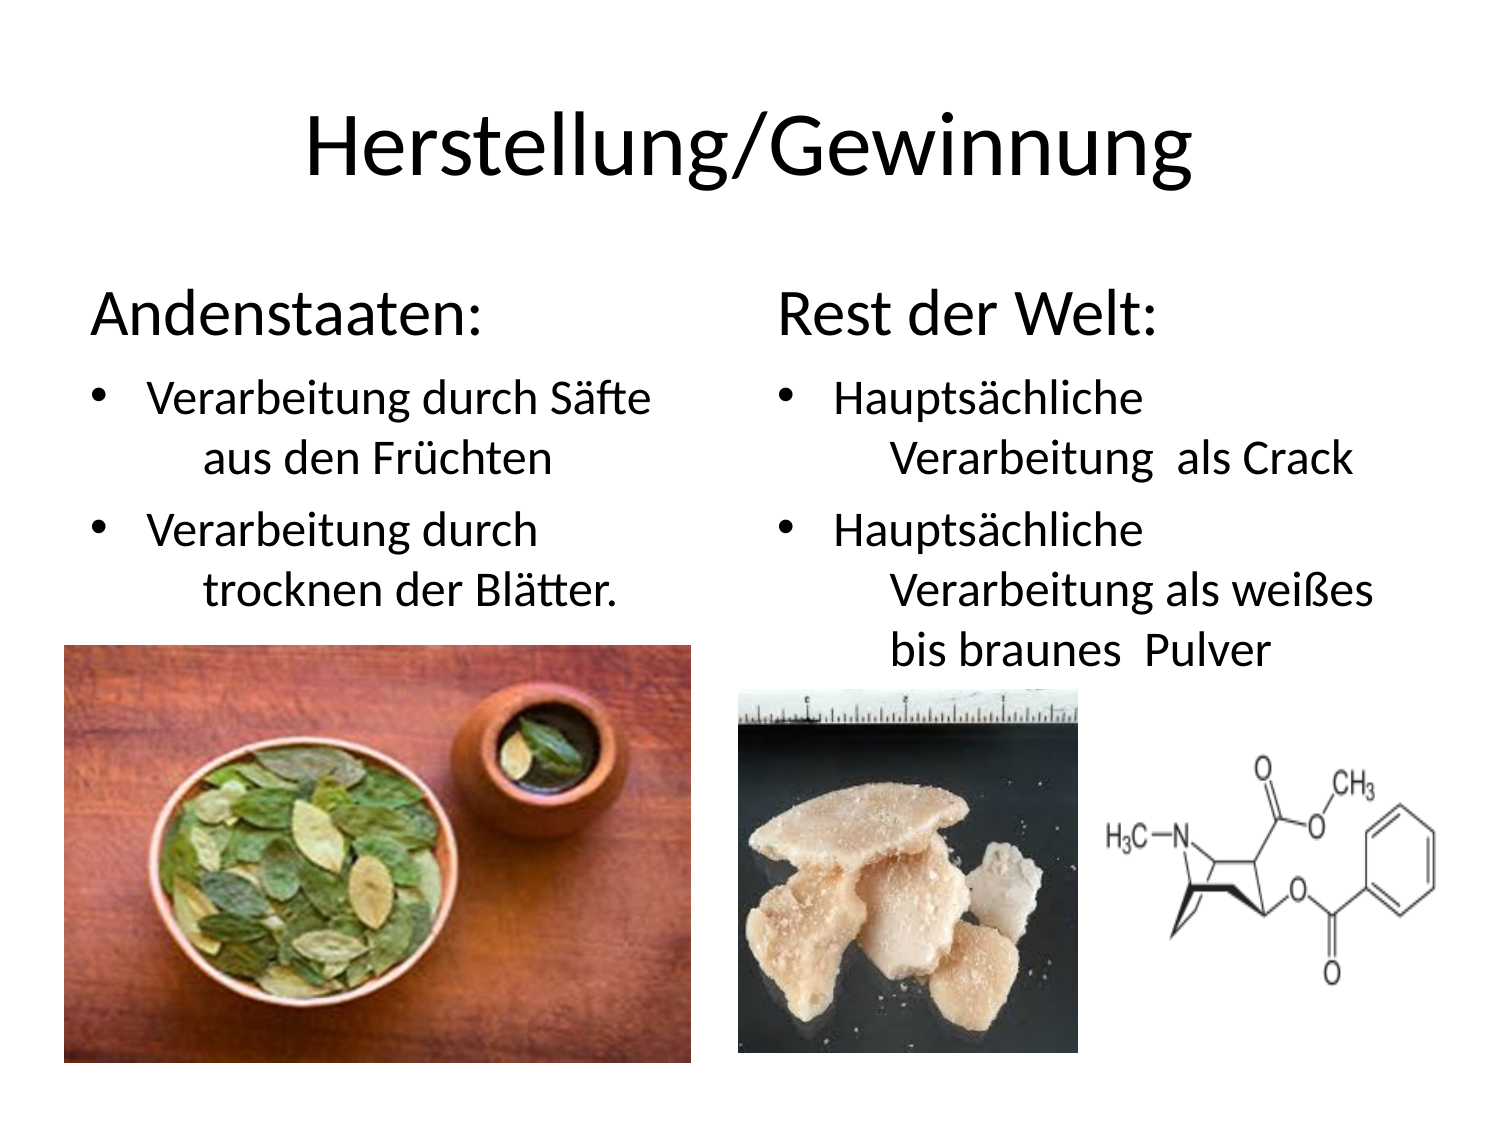

# Herstellung/Gewinnung
Andenstaaten:
Rest der Welt:
Verarbeitung durch Säfte aus den Früchten
Verarbeitung durch trocknen der Blätter.
Hauptsächliche Verarbeitung als Crack
Hauptsächliche Verarbeitung als weißes bis braunes Pulver